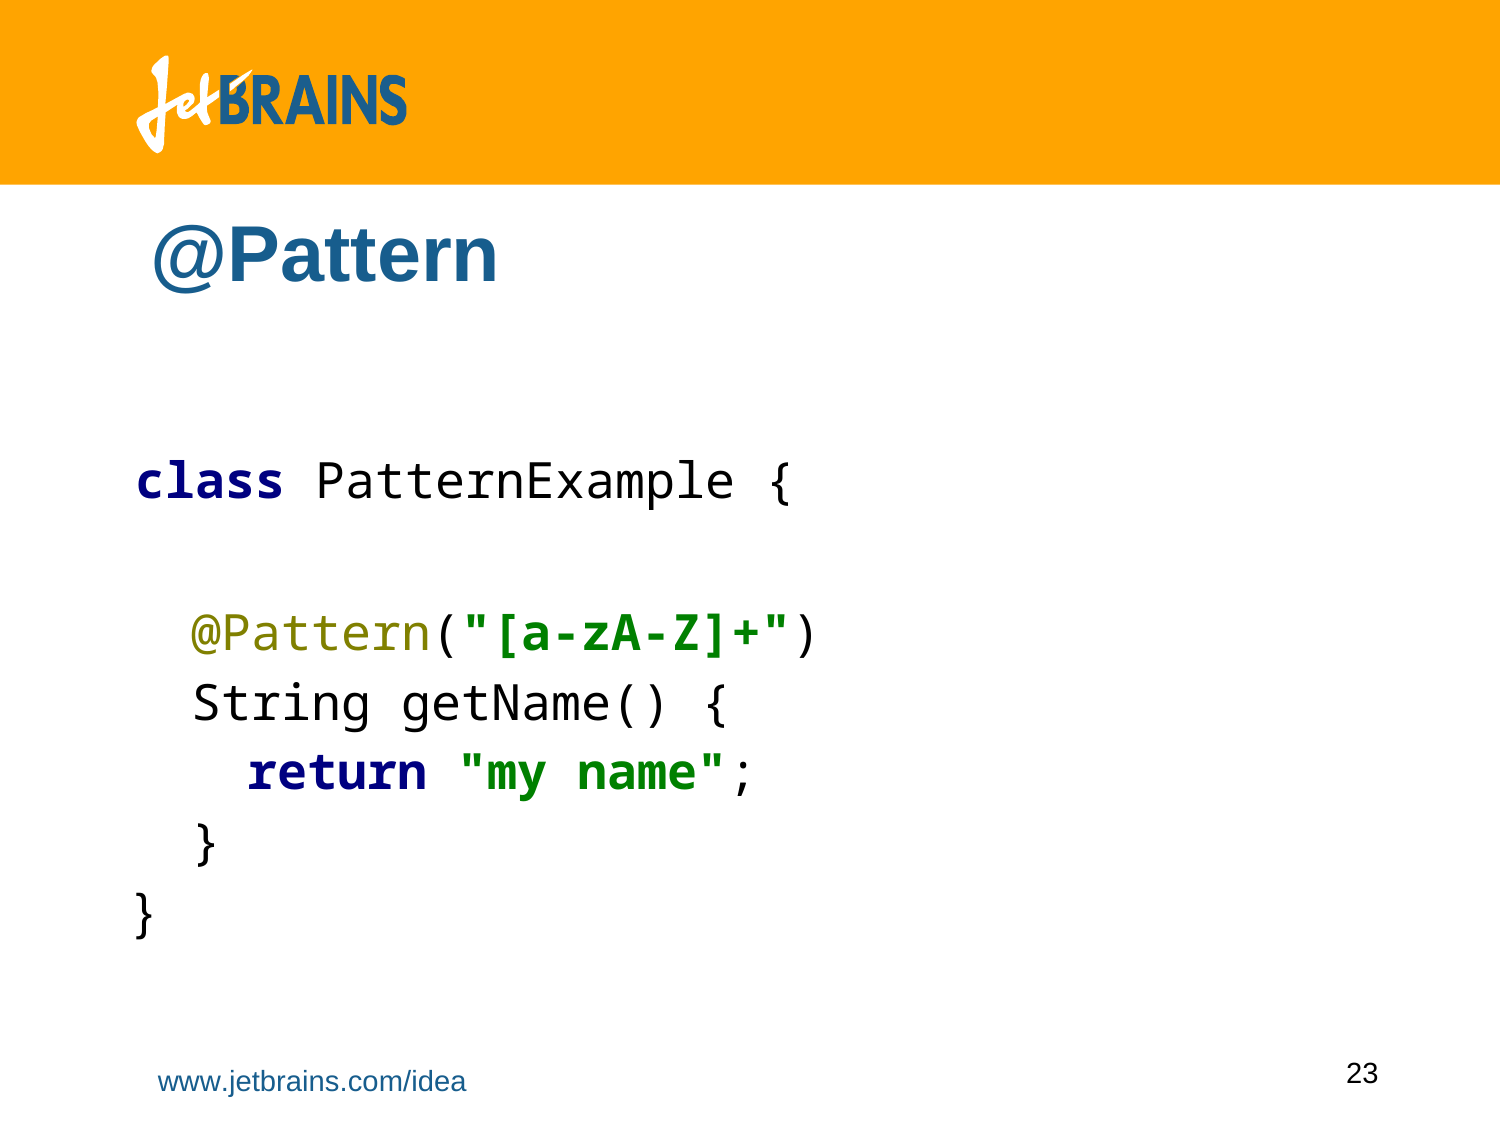

# @Pattern
class PatternExample {
 @Pattern("[a-zA-Z]+")
 String getName() {
 return "my name";
 }
}